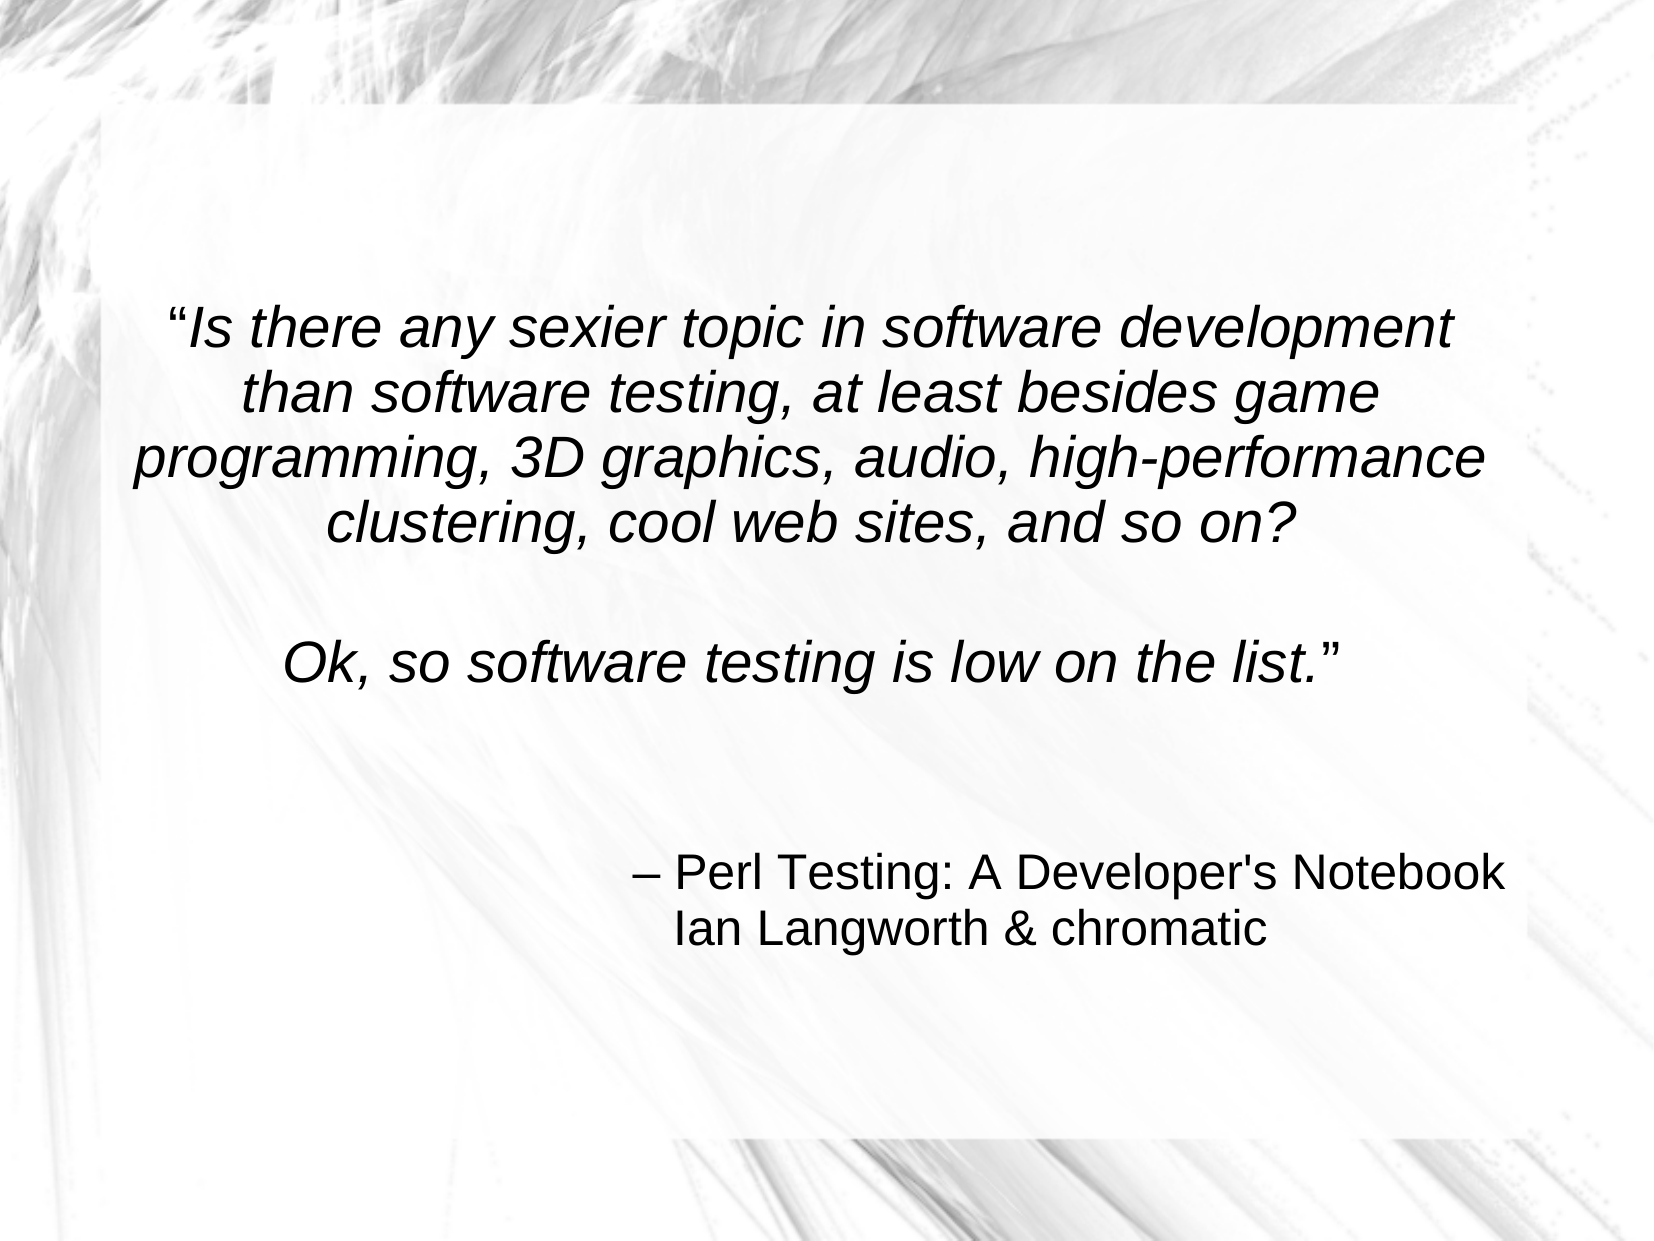

# “Is there any sexier topic in software development than software testing, at least besides game programming, 3D graphics, audio, high-performance clustering, cool web sites, and so on?
Ok, so software testing is low on the list.”
– Perl Testing: A Developer's Notebook
Ian Langworth & chromatic